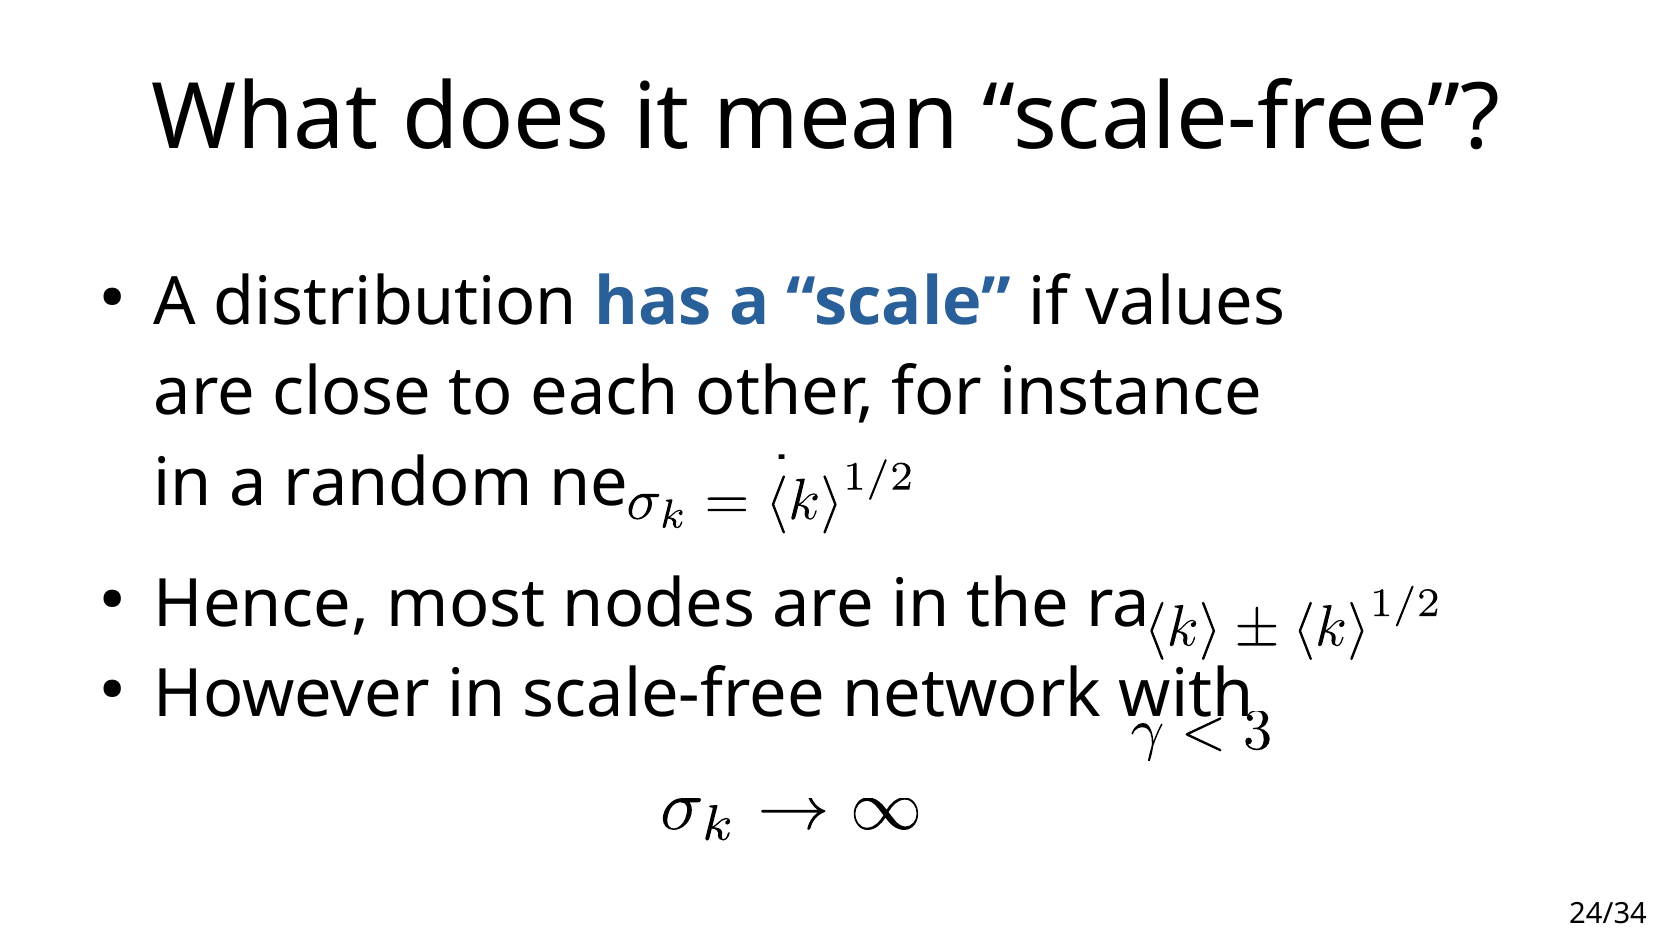

# What does it mean “scale-free”?
A distribution has a “scale” if values are close to each other, for instance in a random network
Hence, most nodes are in the range
However in scale-free network with
24